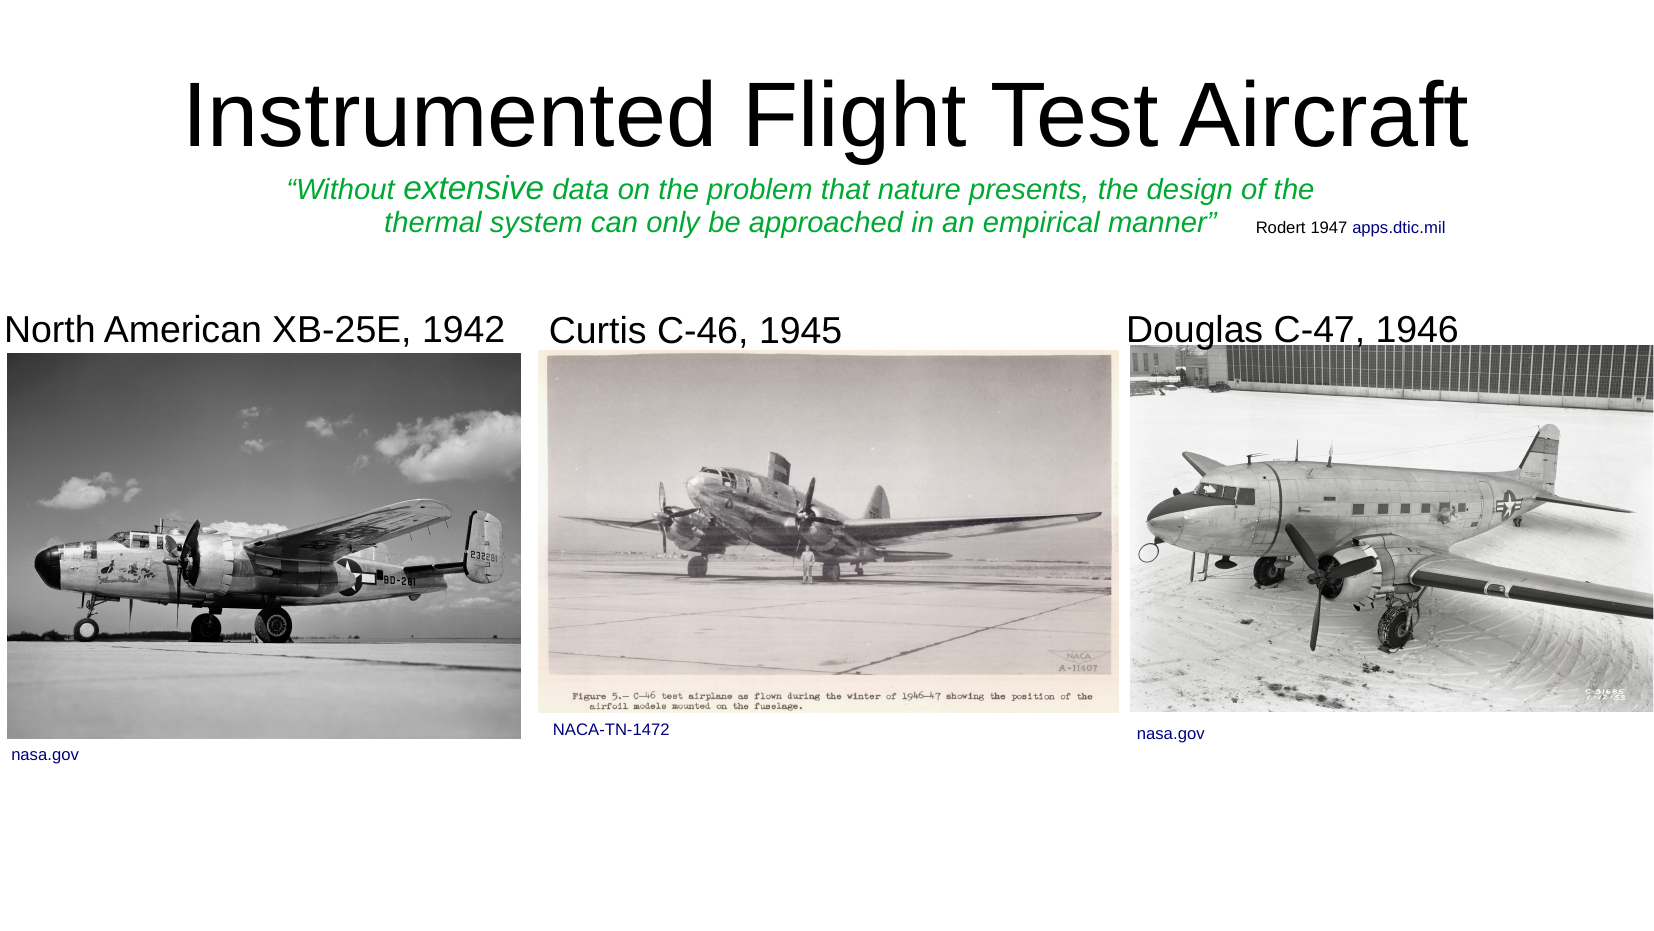

# Instrumented Flight Test Aircraft
“Without extensive data on the problem that nature presents, the design of the thermal system can only be approached in an empirical manner”
Rodert 1947 apps.dtic.mil
North American XB-25E, 1942
Douglas C-47, 1946
Curtis C-46, 1945
NACA-TN-1472
nasa.gov
nasa.gov